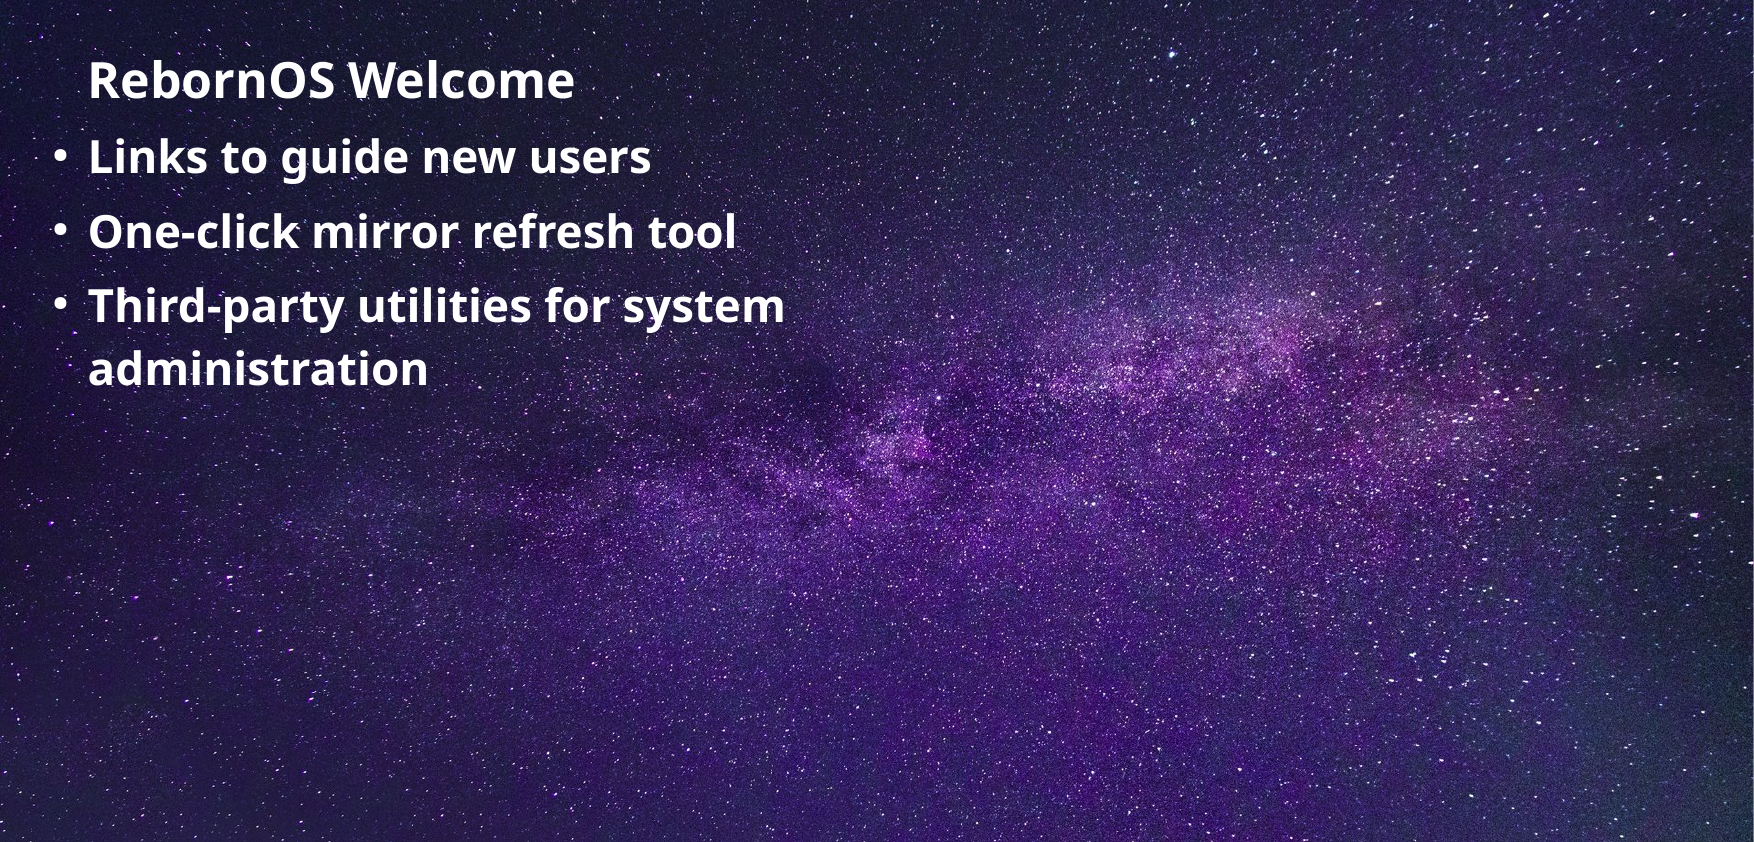

RebornOS Welcome
Links to guide new users
One-click mirror refresh tool
Third-party utilities for system administration